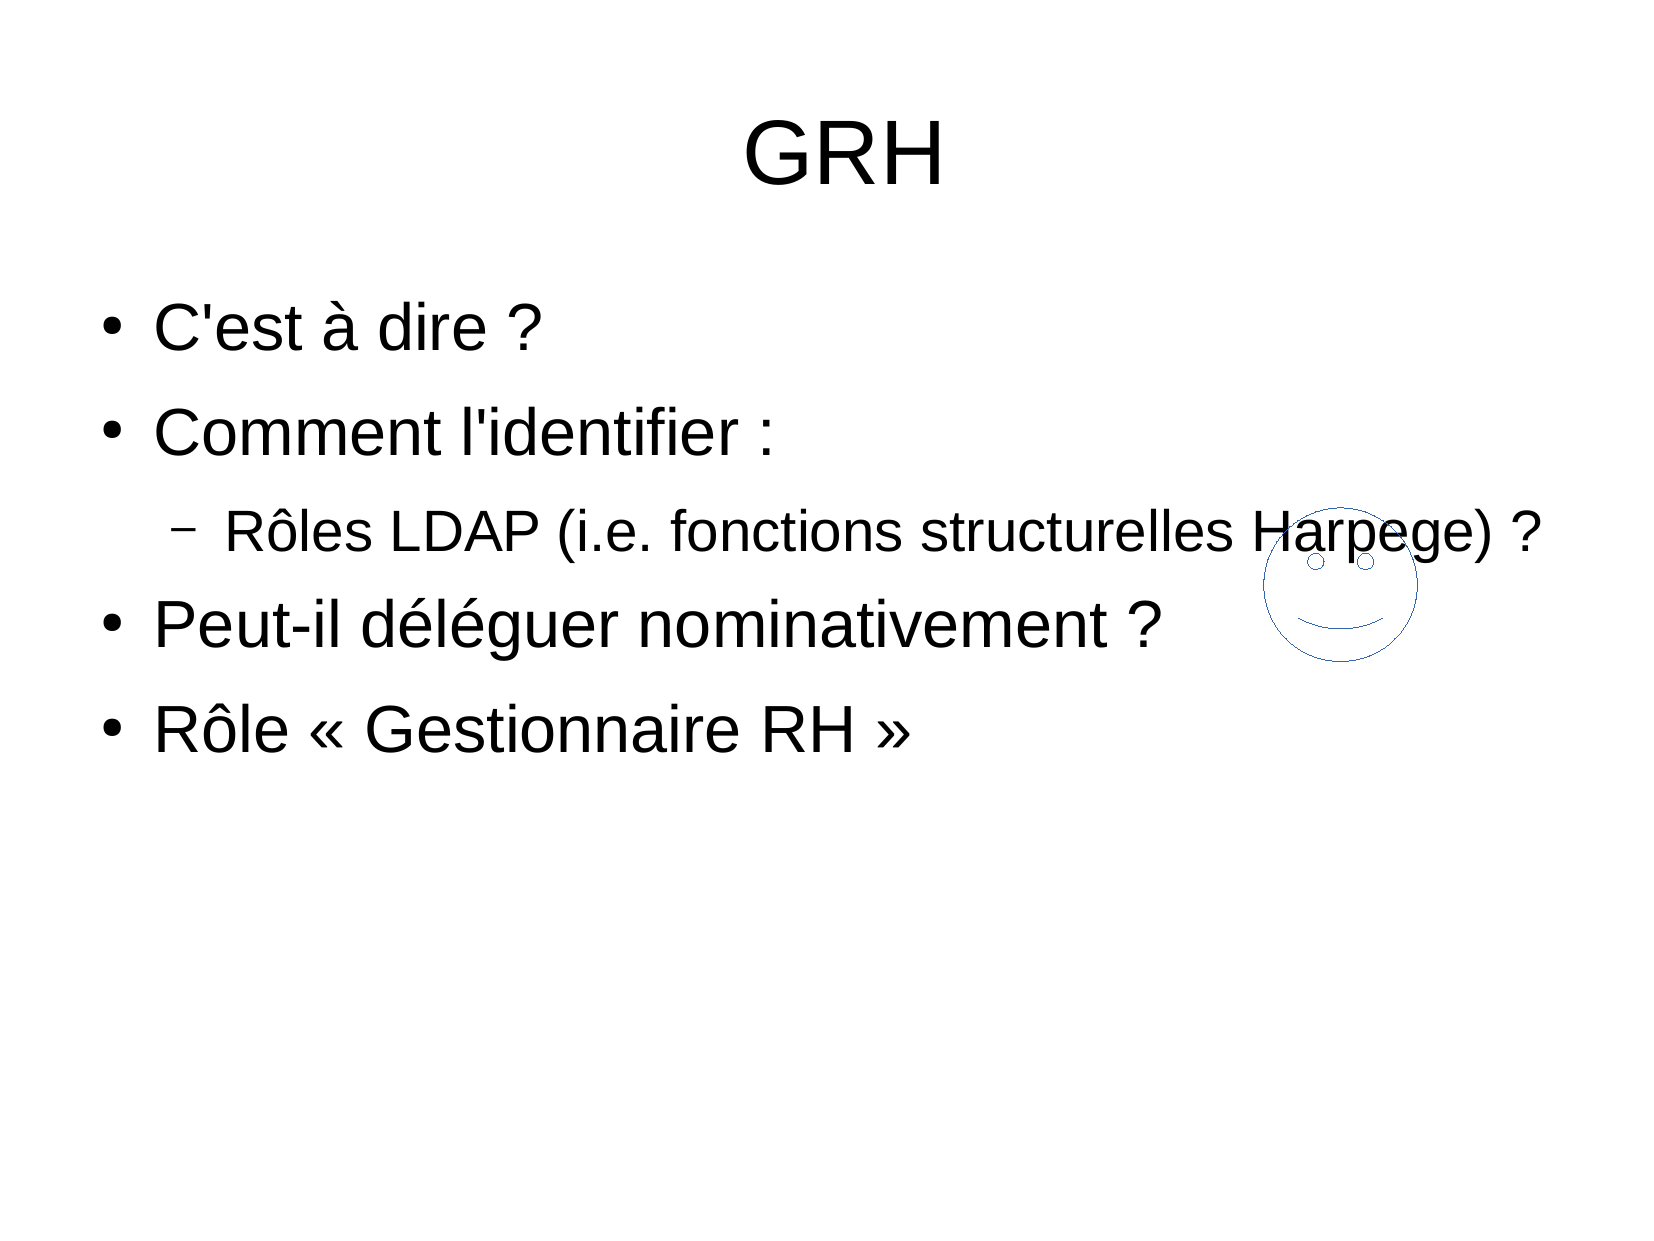

# GRH
C'est à dire ?
Comment l'identifier :
Rôles LDAP (i.e. fonctions structurelles Harpege) ?
Peut-il déléguer nominativement ?
Rôle « Gestionnaire RH »